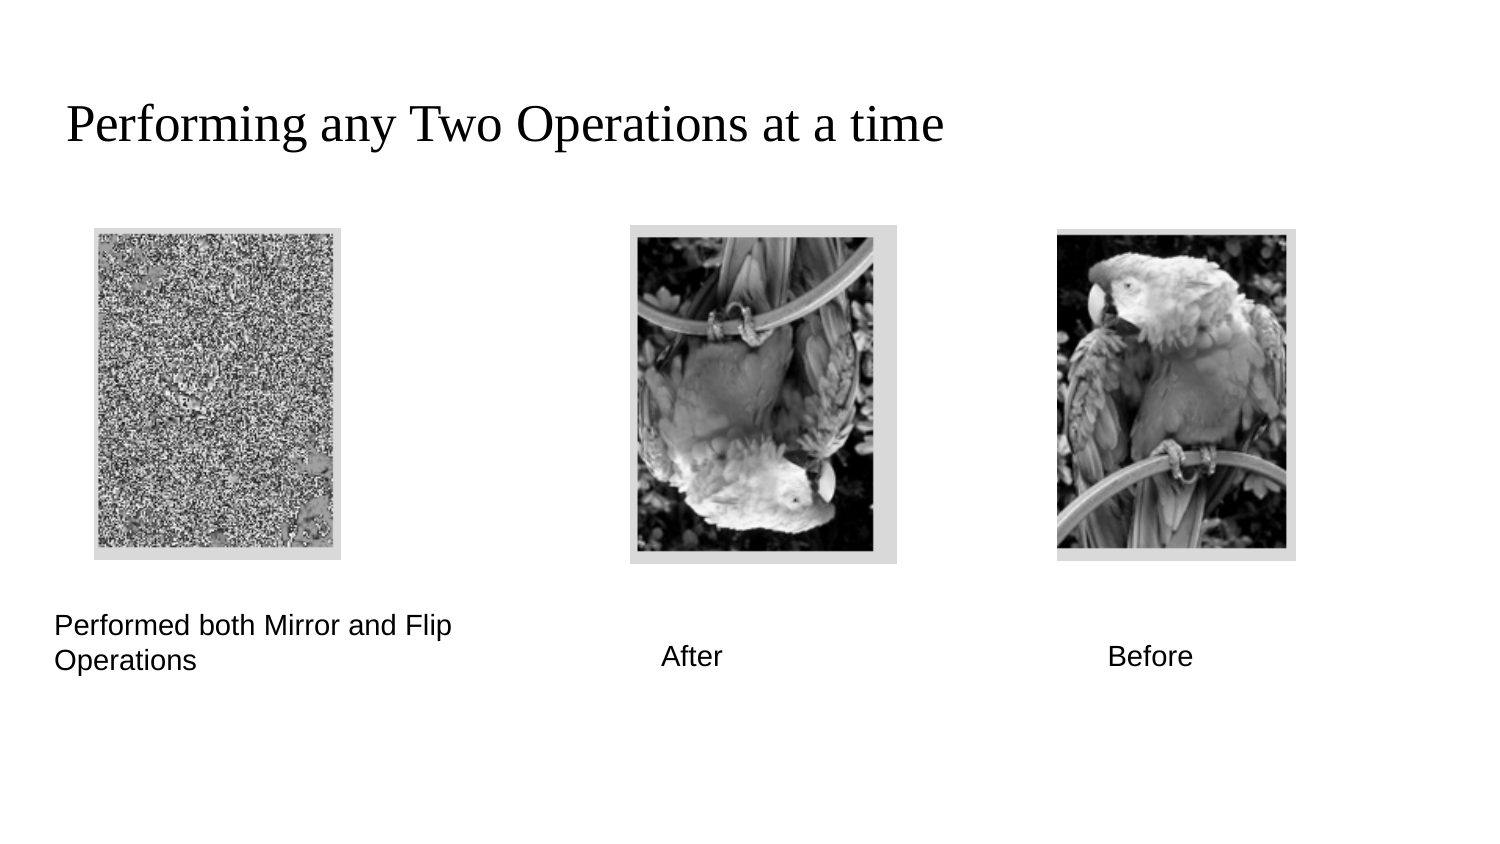

# Performing any Two Operations at a time
Performed both Mirror and Flip Operations
After
Before